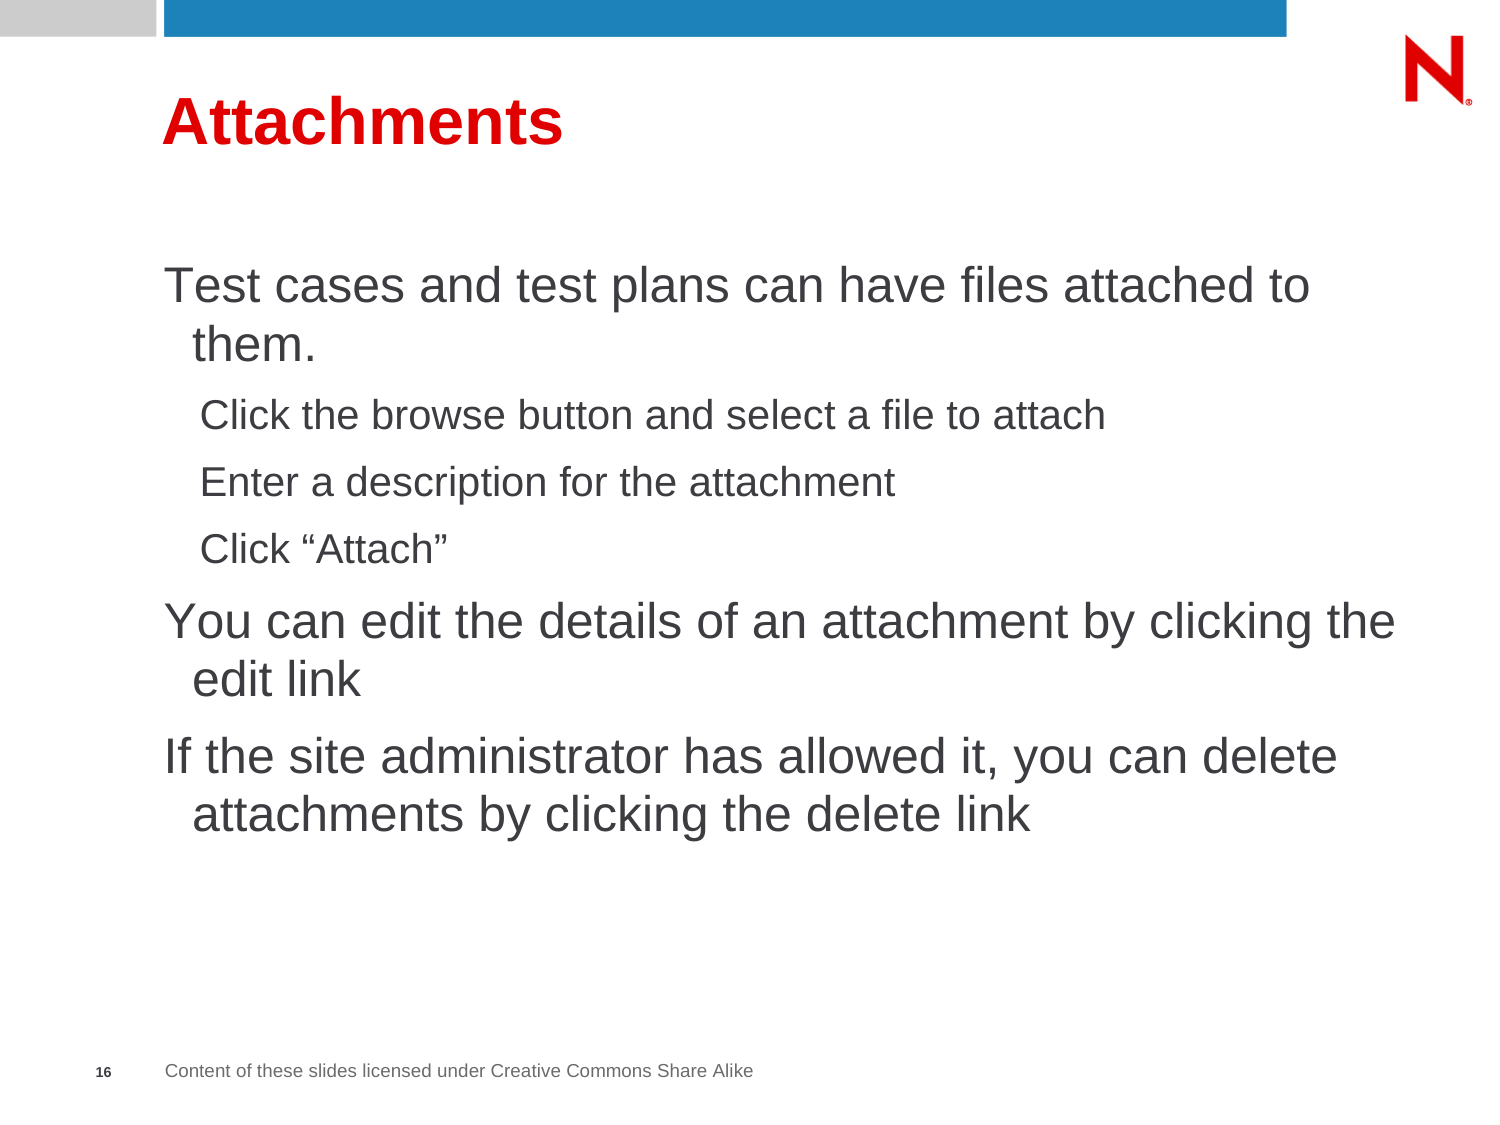

# Attachments
Test cases and test plans can have files attached to them.
Click the browse button and select a file to attach
Enter a description for the attachment
Click “Attach”
You can edit the details of an attachment by clicking the edit link
If the site administrator has allowed it, you can delete attachments by clicking the delete link